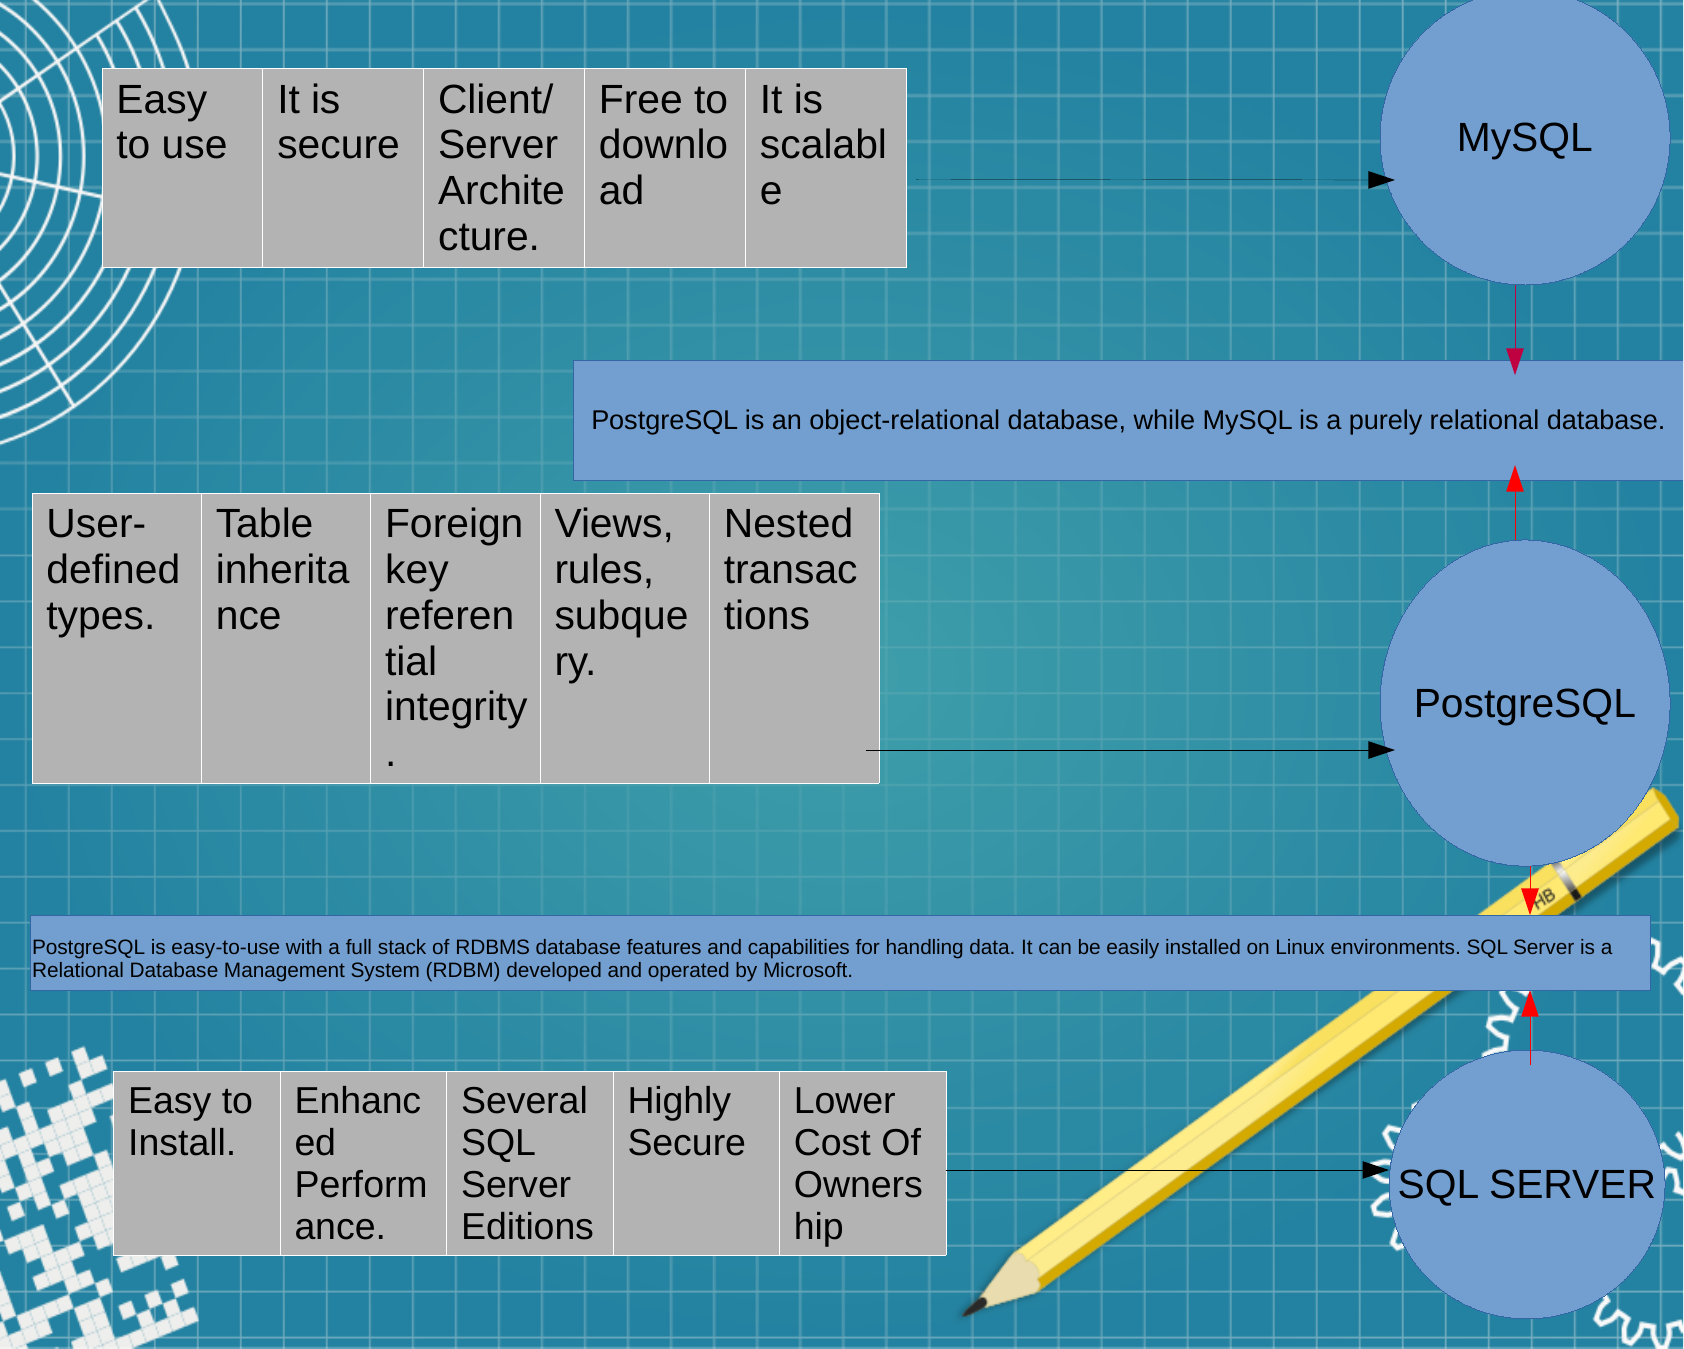

MySQL
| Easy to use | It is secure | Client/ Server Architecture. | Free to download | It is scalable |
| --- | --- | --- | --- | --- |
PostgreSQL is an object-relational database, while MySQL is a purely relational database.
| User-defined types. | Table inheritance | Foreign key referential integrity. | Views, rules, subquery. | Nested transactions |
| --- | --- | --- | --- | --- |
PostgreSQL
PostgreSQL is easy-to-use with a full stack of RDBMS database features and capabilities for handling data. It can be easily installed on Linux environments. SQL Server is a Relational Database Management System (RDBM) developed and operated by Microsoft.
SQL SERVER
| Easy to Install. | Enhanced Performance. | Several SQL Server Editions | Highly Secure | Lower Cost Of Ownership |
| --- | --- | --- | --- | --- |